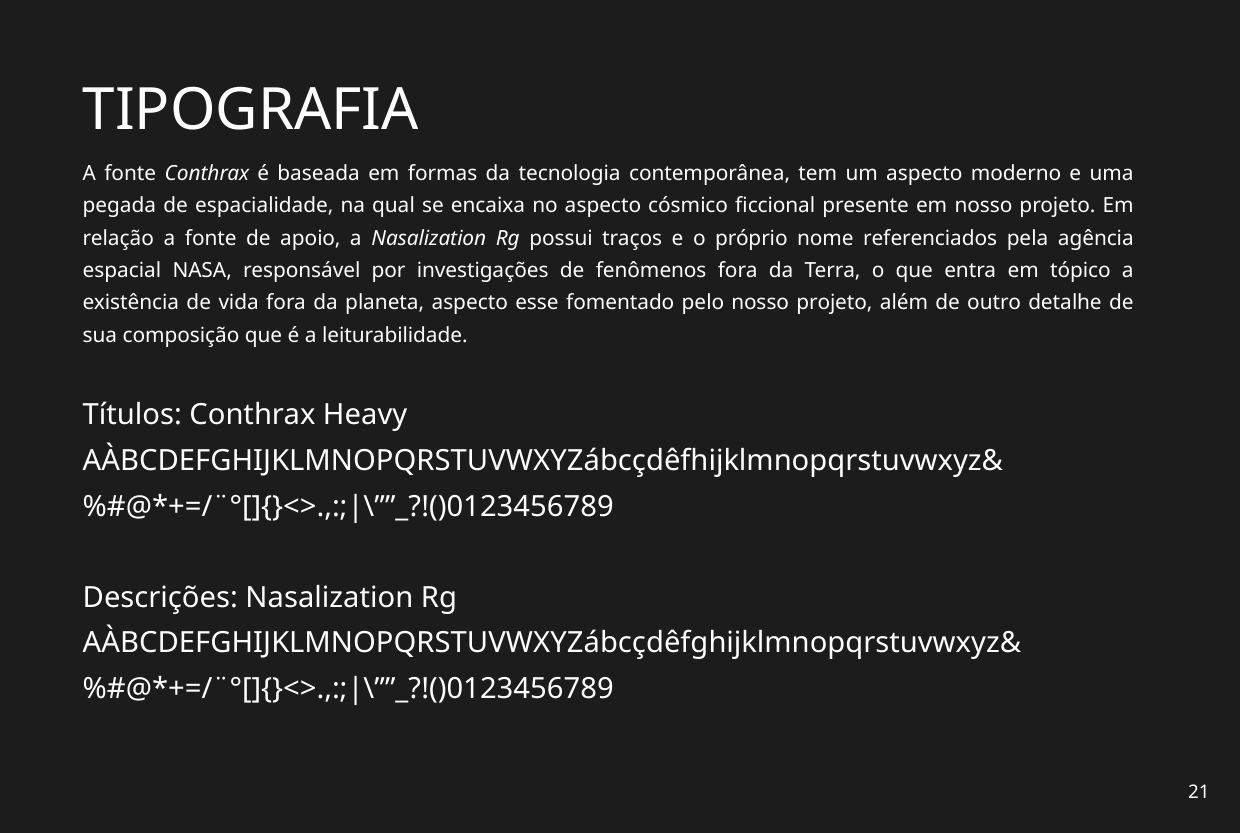

# TIPOGRAFIA
A fonte Conthrax é baseada em formas da tecnologia contemporânea, tem um aspecto moderno e uma pegada de espacialidade, na qual se encaixa no aspecto cósmico ficcional presente em nosso projeto. Em relação a fonte de apoio, a Nasalization Rg possui traços e o próprio nome referenciados pela agência espacial NASA, responsável por investigações de fenômenos fora da Terra, o que entra em tópico a existência de vida fora da planeta, aspecto esse fomentado pelo nosso projeto, além de outro detalhe de sua composição que é a leiturabilidade.
Títulos: Conthrax Heavy
AÀBCDEFGHIJKLMNOPQRSTUVWXYZábcçdêfhijklmnopqrstuvwxyz&%#@*+=/¨°[]{}<>.,:;|\””_?!()0123456789
Descrições: Nasalization Rg
AÀBCDEFGHIJKLMNOPQRSTUVWXYZábcçdêfghijklmnopqrstuvwxyz&%#@*+=/¨°[]{}<>.,:;|\””_?!()0123456789
21